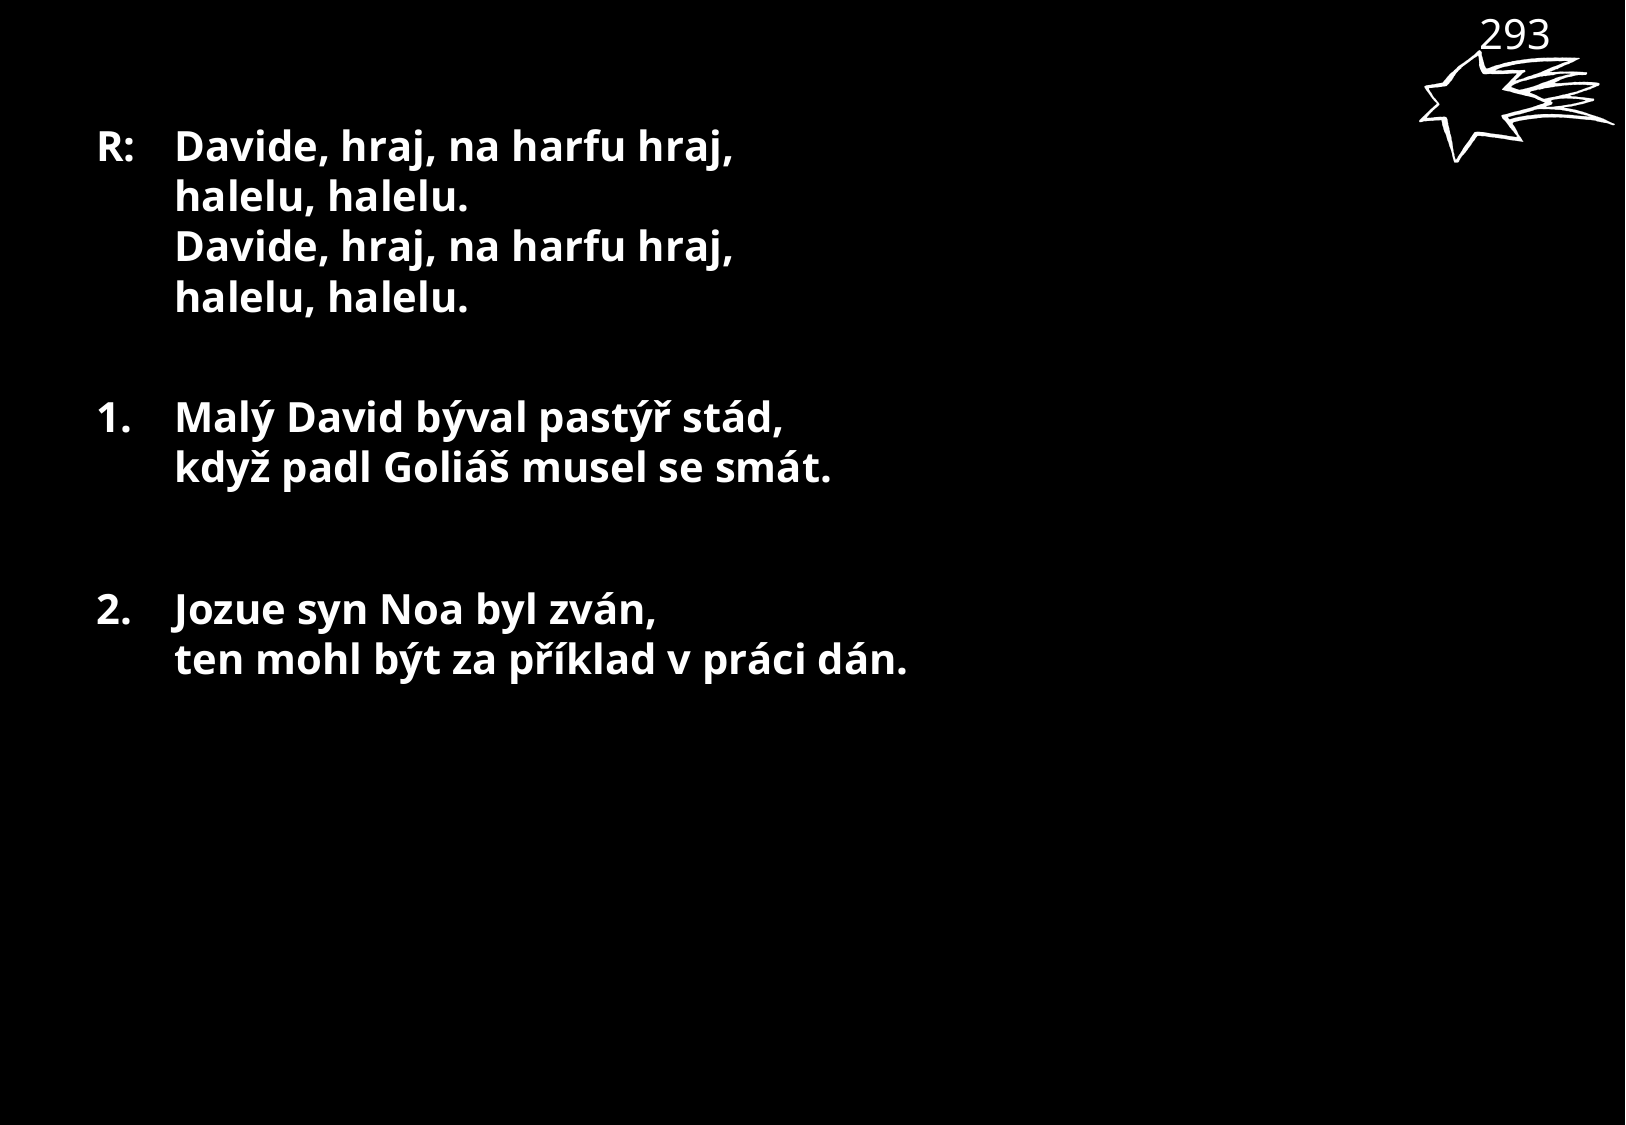

293
# R: 	Davide, hraj, na harfu hraj, halelu, halelu. Davide, hraj, na harfu hraj, halelu, halelu.
1. 	Malý David býval pastýř stád,
když padl Goliáš musel se smát.
2. 	Jozue syn Noa byl zván,
ten mohl být za příklad v práci dán.